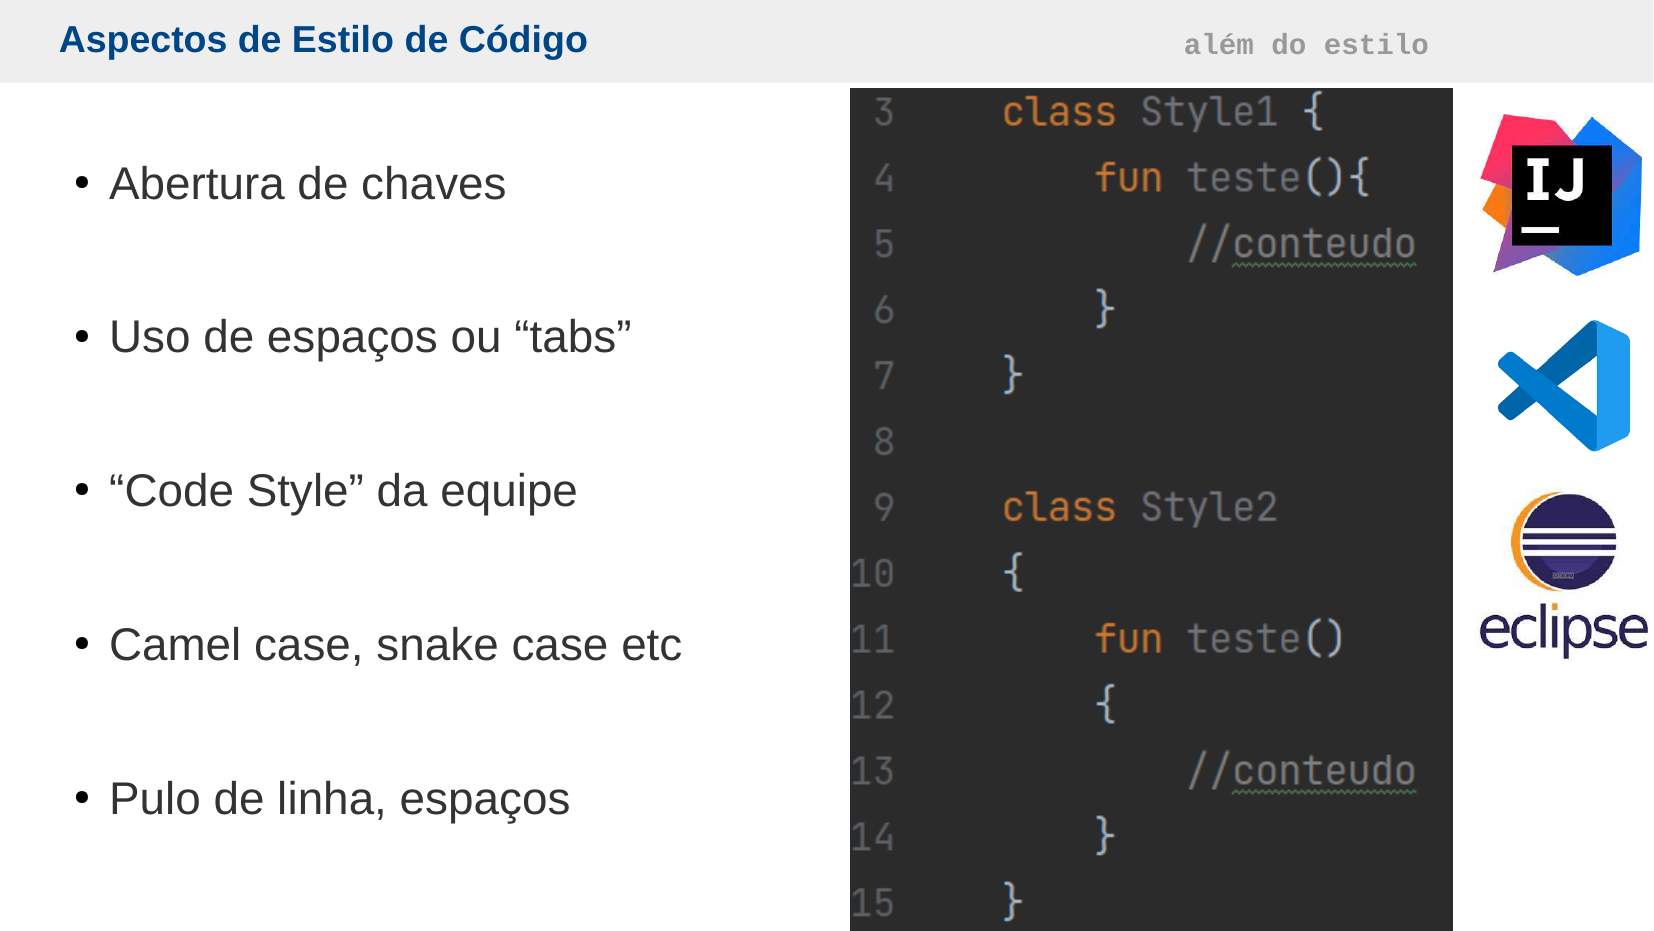

Aspectos de Estilo de Código
além do estilo
Abertura de chaves
Uso de espaços ou “tabs”
“Code Style” da equipe
Camel case, snake case etc
Pulo de linha, espaços
#